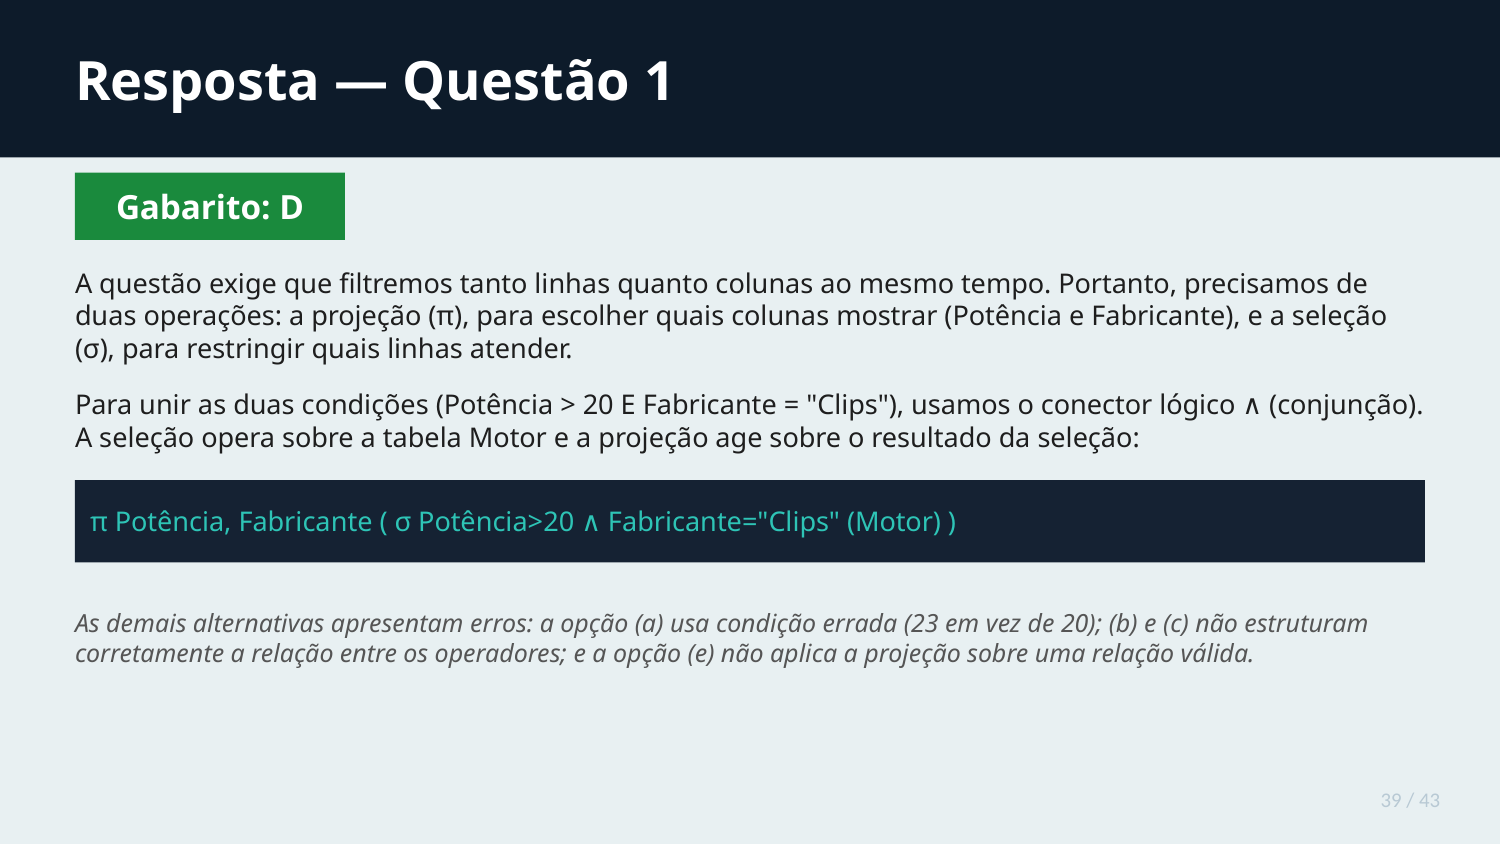

Resposta — Questão 1
Gabarito: D
A questão exige que filtremos tanto linhas quanto colunas ao mesmo tempo. Portanto, precisamos de duas operações: a projeção (π), para escolher quais colunas mostrar (Potência e Fabricante), e a seleção (σ), para restringir quais linhas atender.
Para unir as duas condições (Potência > 20 E Fabricante = "Clips"), usamos o conector lógico ∧ (conjunção). A seleção opera sobre a tabela Motor e a projeção age sobre o resultado da seleção:
π Potência, Fabricante ( σ Potência>20 ∧ Fabricante="Clips" (Motor) )
As demais alternativas apresentam erros: a opção (a) usa condição errada (23 em vez de 20); (b) e (c) não estruturam corretamente a relação entre os operadores; e a opção (e) não aplica a projeção sobre uma relação válida.
39 / 43